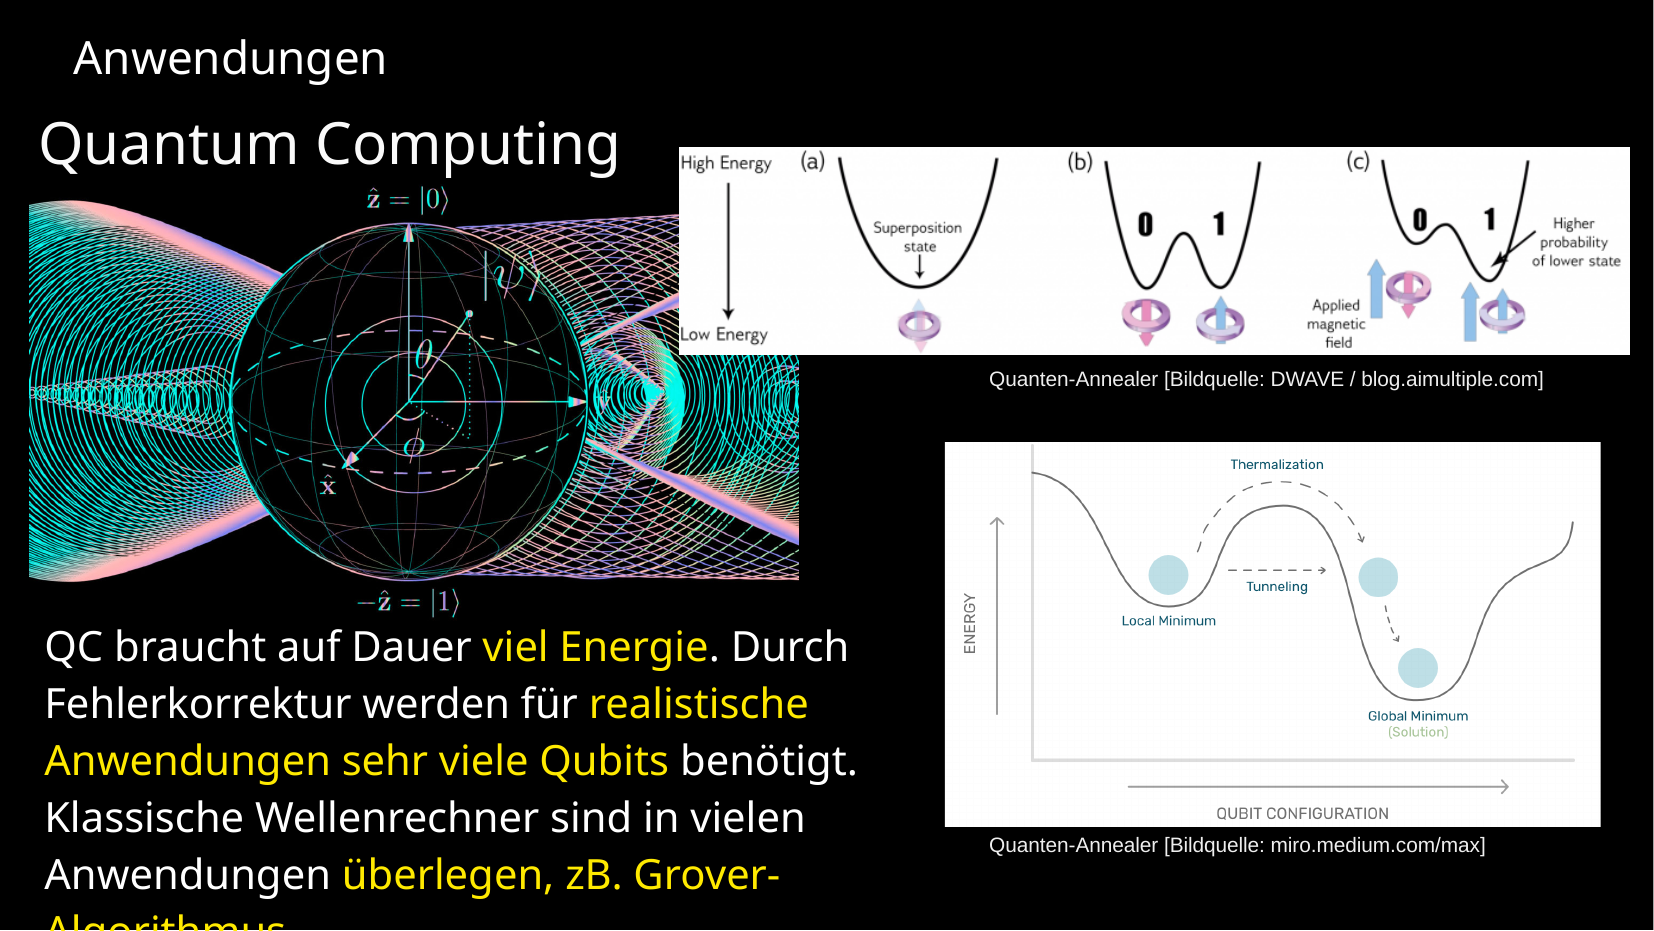

Anwendungen
Quantum Computing
Quanten-Annealer [Bildquelle: DWAVE / blog.aimultiple.com]
Quanten-Annealer [Bildquelle: miro.medium.com/max]
QC braucht auf Dauer viel Energie. Durch Fehlerkorrektur werden für realistische Anwendungen sehr viele Qubits benötigt. Klassische Wellenrechner sind in vielen Anwendungen überlegen, zB. Grover-Algorithmus.